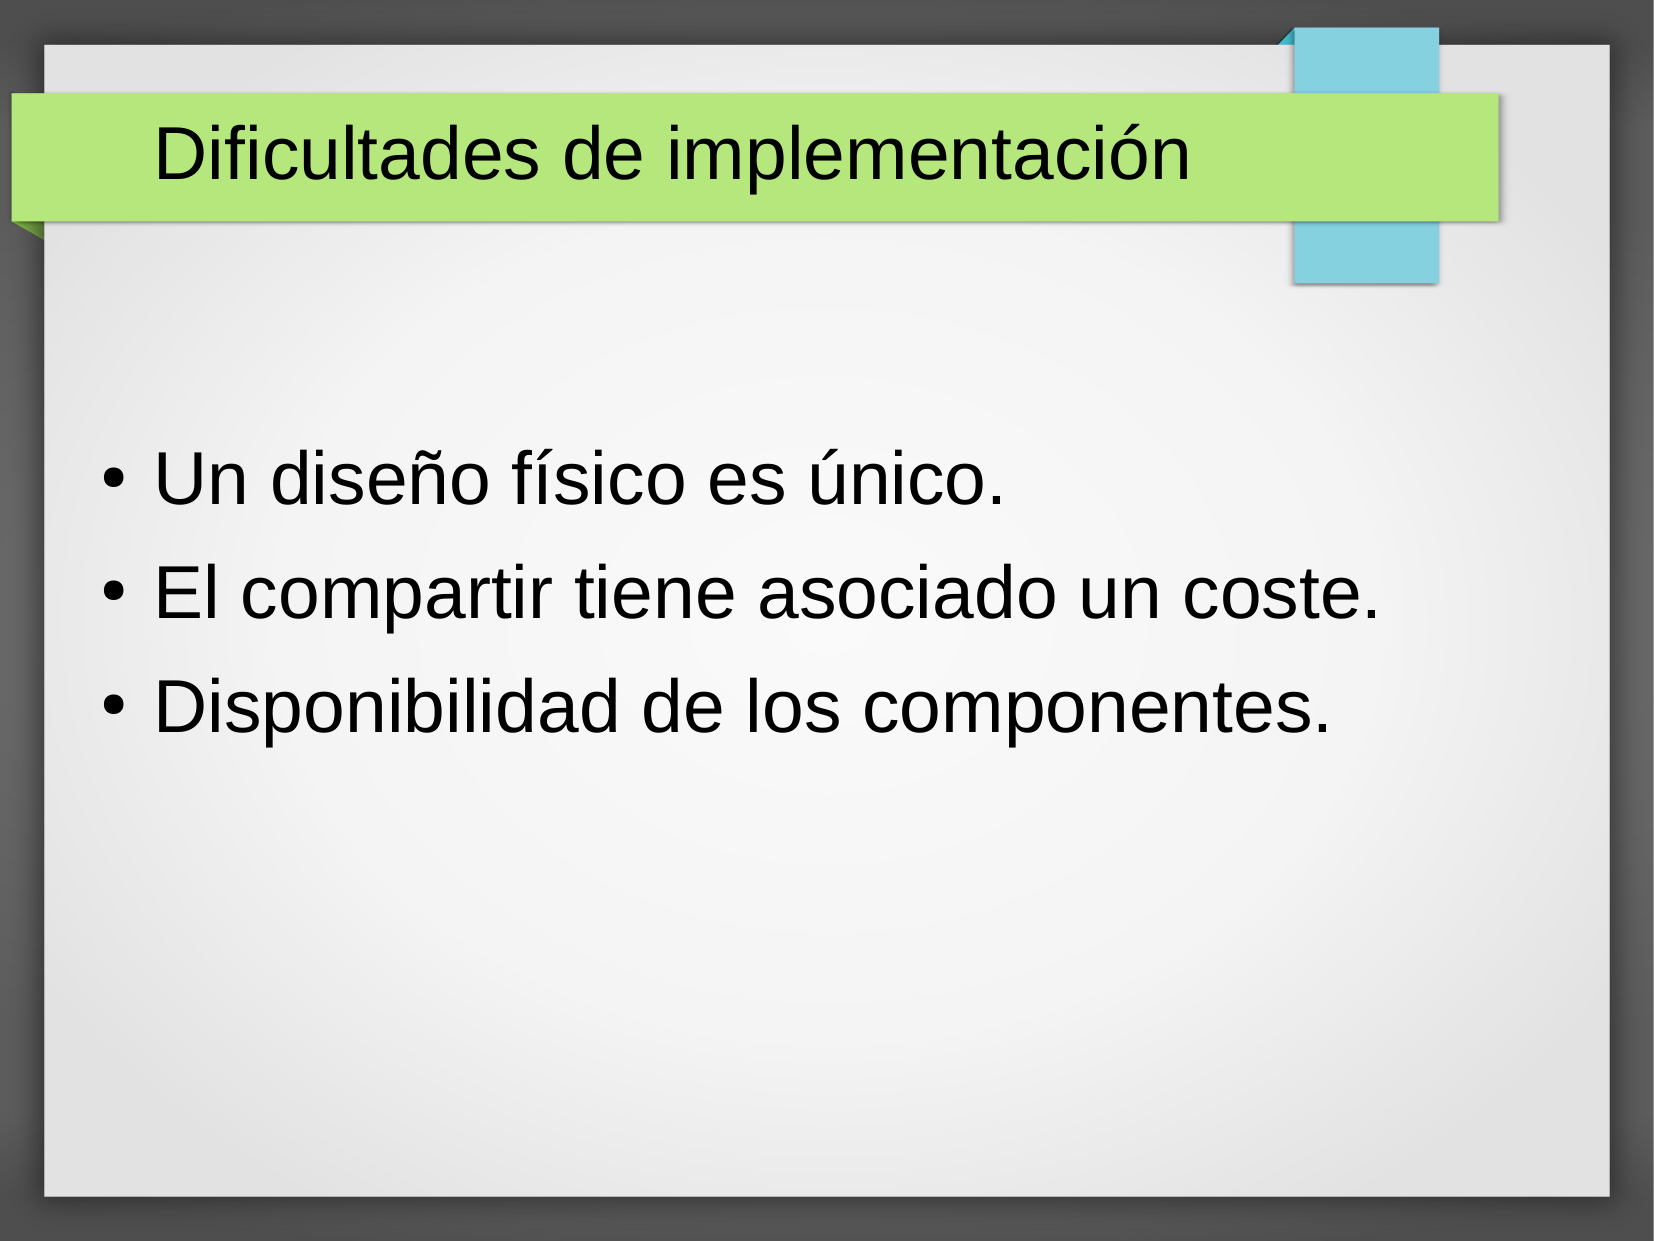

# Dificultades de implementación
Un diseño físico es único.
El compartir tiene asociado un coste.
Disponibilidad de los componentes.